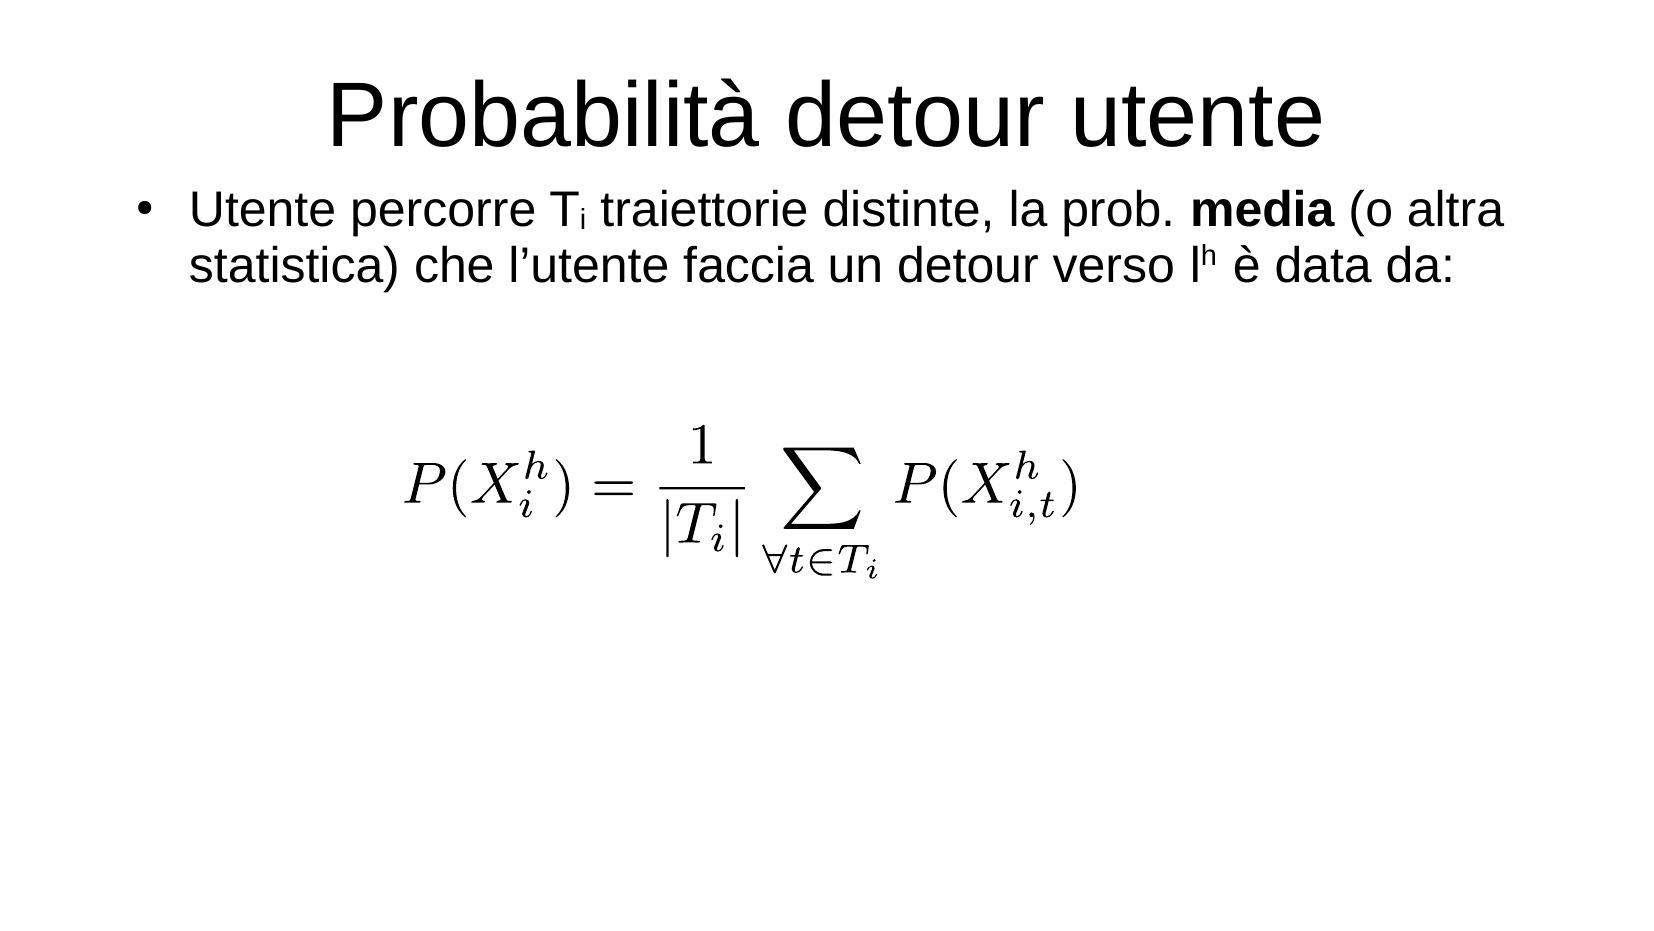

Probabilità detour utente
# Utente percorre Ti traiettorie distinte, la prob. media (o altra statistica) che l’utente faccia un detour verso lh è data da: